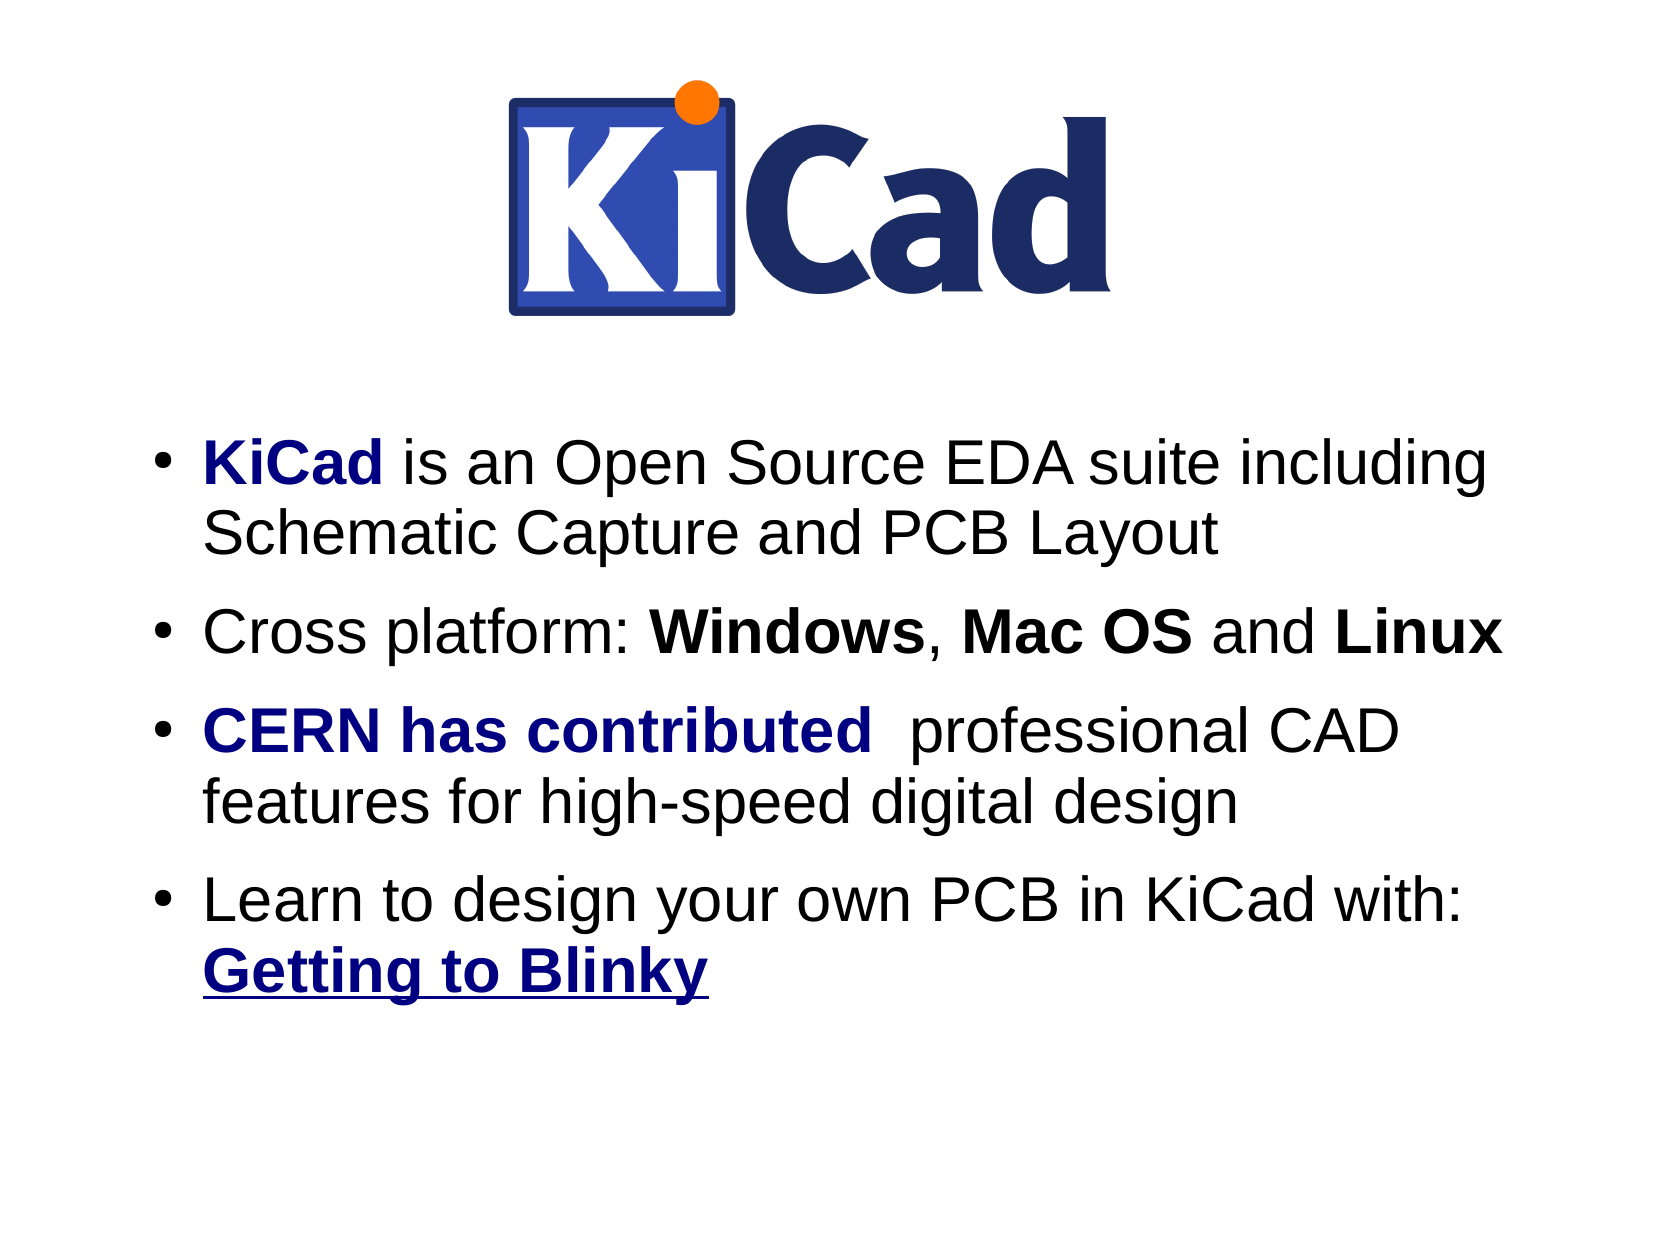

# KiCad is an Open Source EDA suite including Schematic Capture and PCB Layout
Cross platform: Windows, Mac OS and Linux
CERN has contributed professional CAD features for high-speed digital design
Learn to design your own PCB in KiCad with: Getting to Blinky